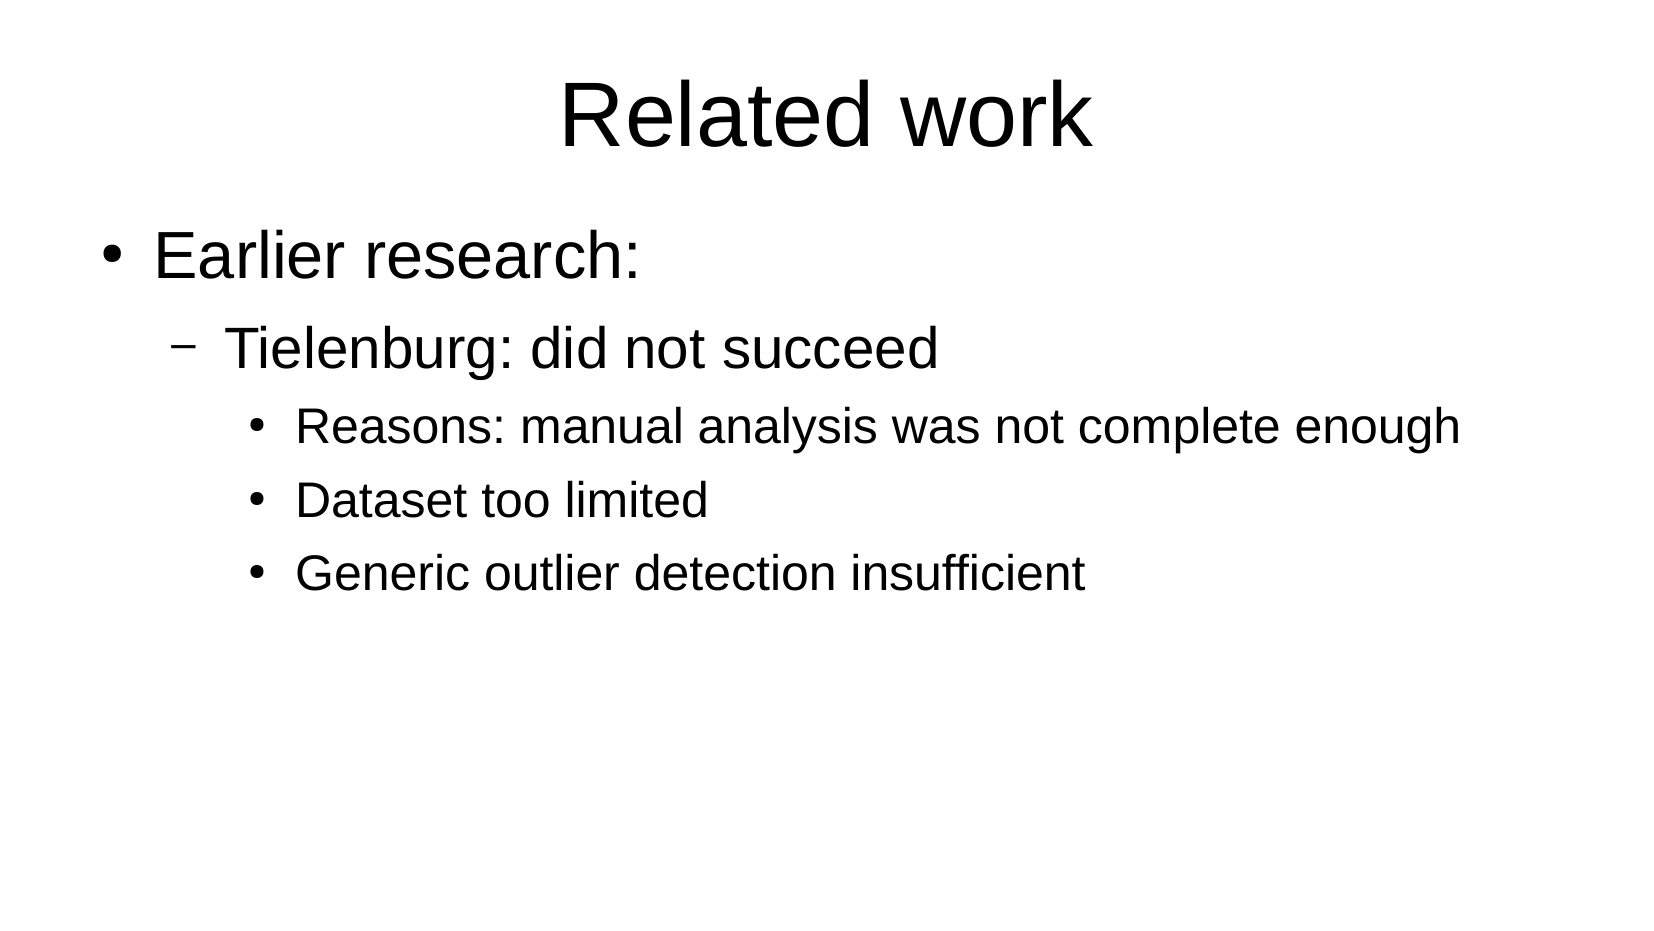

# Related work
Earlier research:
Tielenburg: did not succeed
Reasons: manual analysis was not complete enough
Dataset too limited
Generic outlier detection insufficient